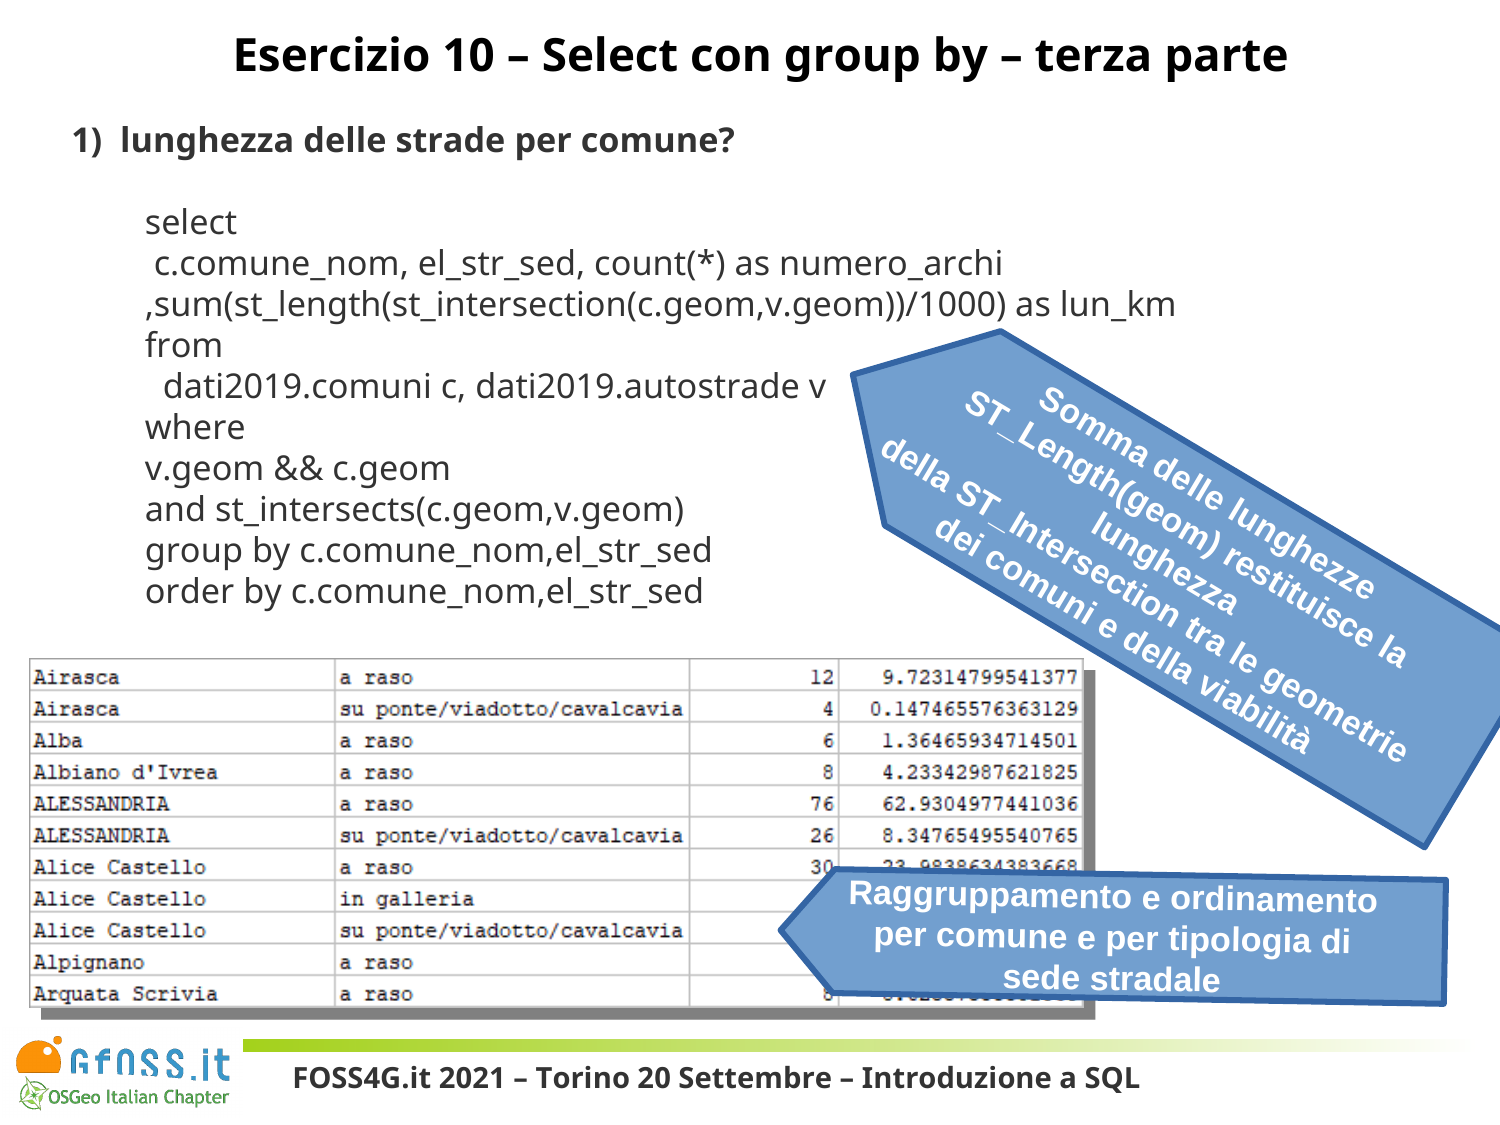

# Esercizio 10 – Select con group by – terza parte
1) lunghezza delle strade per comune?
select
 c.comune_nom, el_str_sed, count(*) as numero_archi
,sum(st_length(st_intersection(c.geom,v.geom))/1000) as lun_km
from
 dati2019.comuni c, dati2019.autostrade v
where
v.geom && c.geom
and st_intersects(c.geom,v.geom)
group by c.comune_nom,el_str_sed
order by c.comune_nom,el_str_sed
Somma delle lunghezze
ST_Length(geom) restituisce la lunghezza
della ST_Intersection tra le geometrie
dei comuni e della viabilità
Raggruppamento e ordinamento
per comune e per tipologia di sede stradale